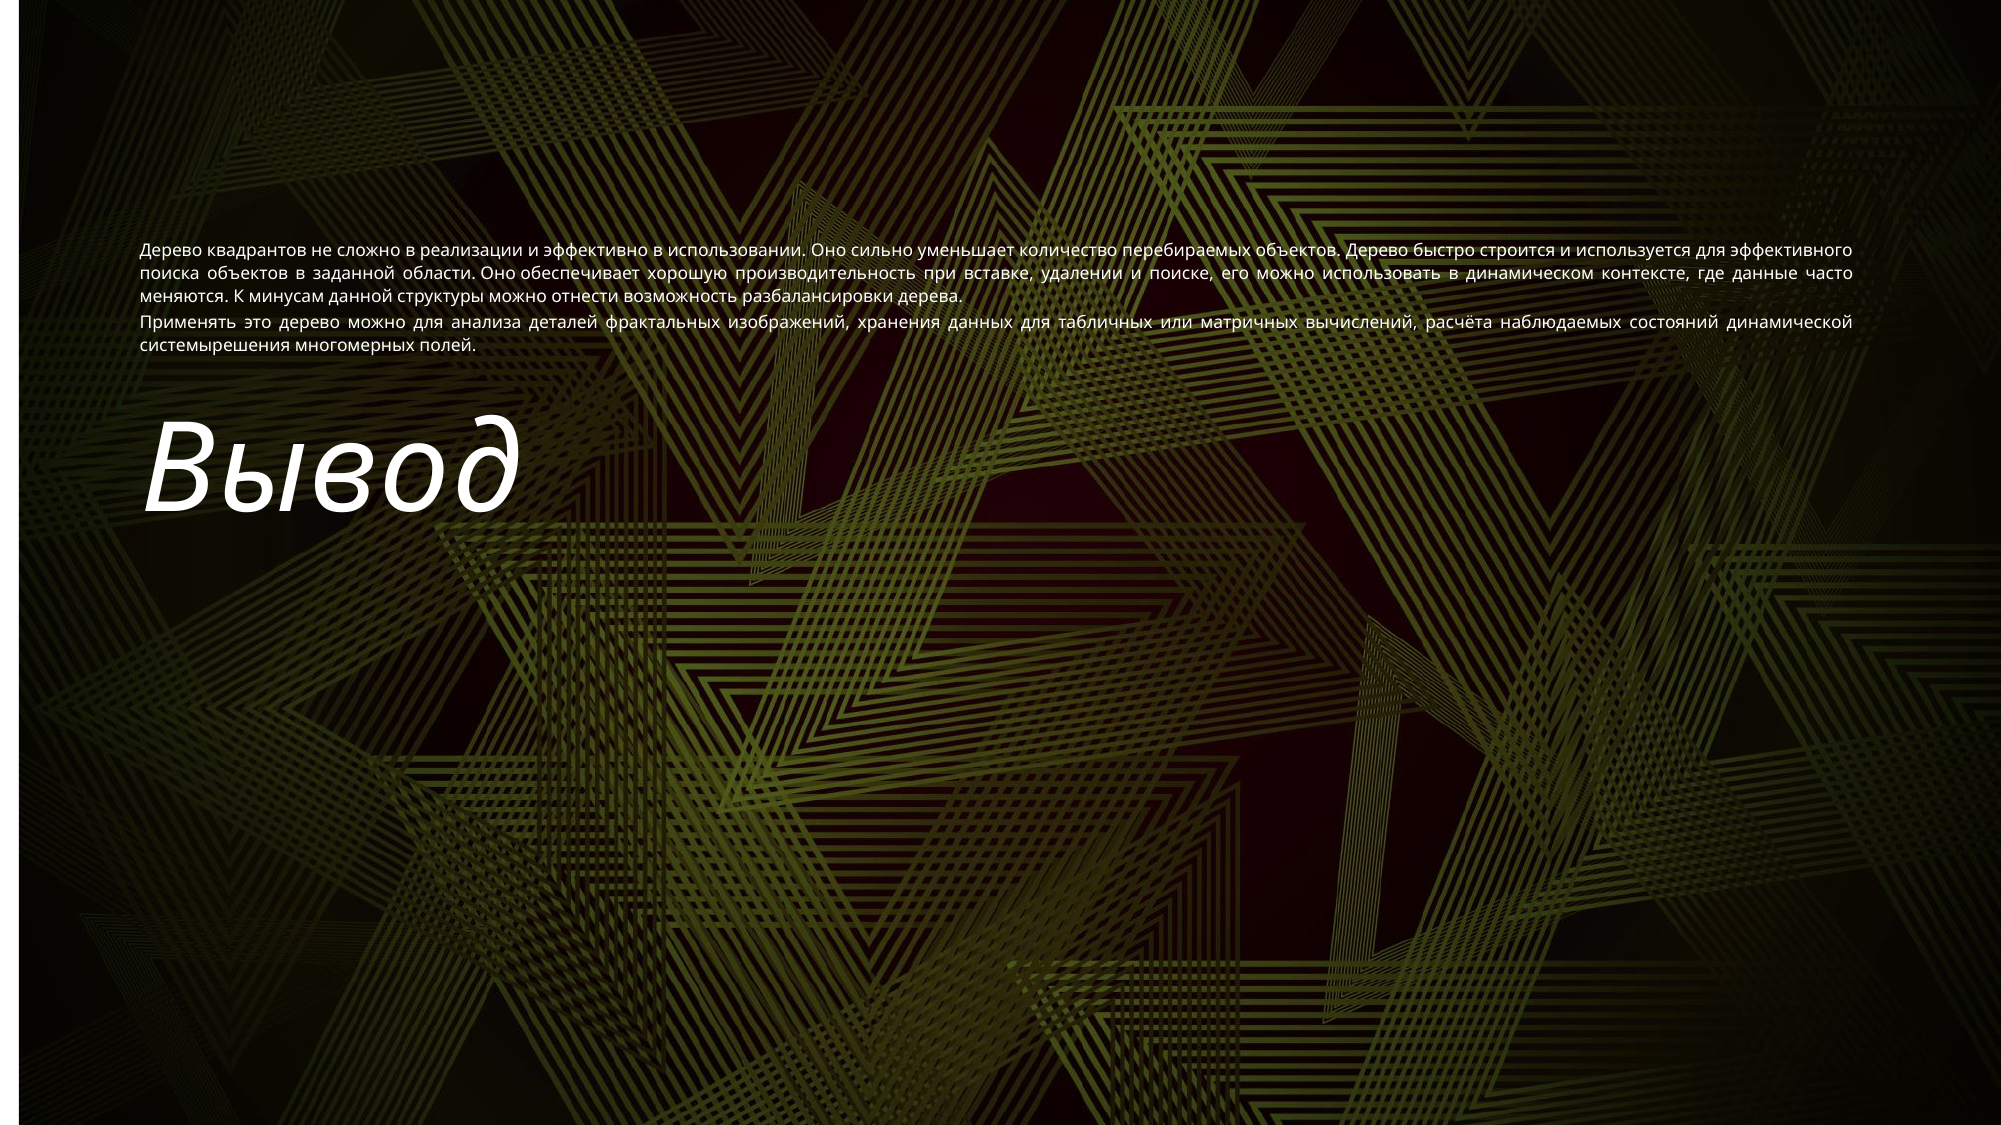

Дерево квадрантов не сложно в реализации и эффективно в использовании. Оно сильно уменьшает количество перебираемых объектов. Дерево быстро строится и используется для эффективного поиска объектов в заданной области. Оно обеспечивает хорошую производительность при вставке, удалении и поиске, его можно использовать в динамическом контексте, где данные часто меняются. К минусам данной структуры можно отнести возможность разбалансировки дерева.
Применять это дерево можно для анализа деталей фрактальных изображений, хранения данных для табличных или матричных вычислений, расчёта наблюдаемых состояний динамической системырешения многомерных полей.
# Вывод